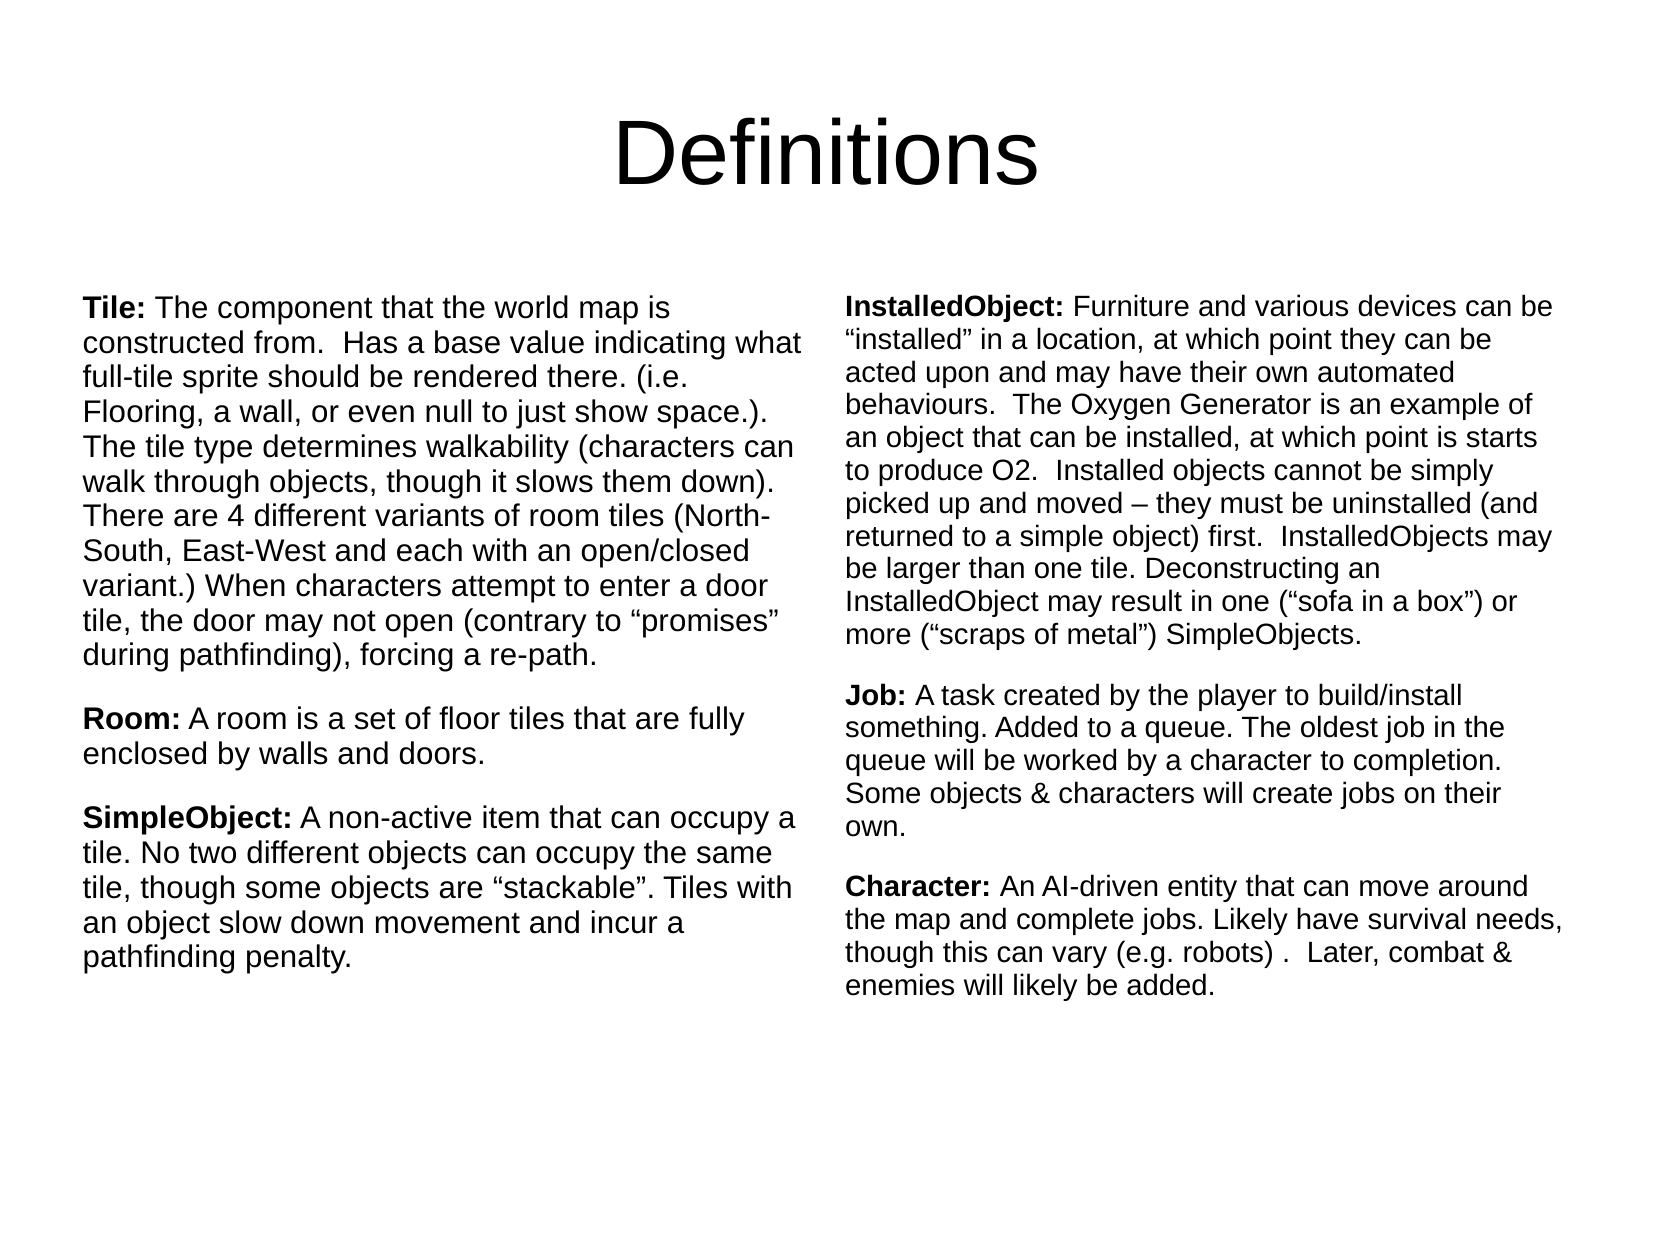

# Definitions
Tile: The component that the world map is constructed from. Has a base value indicating what full-tile sprite should be rendered there. (i.e. Flooring, a wall, or even null to just show space.). The tile type determines walkability (characters can walk through objects, though it slows them down). There are 4 different variants of room tiles (North-South, East-West and each with an open/closed variant.) When characters attempt to enter a door tile, the door may not open (contrary to “promises” during pathfinding), forcing a re-path.
Room: A room is a set of floor tiles that are fully enclosed by walls and doors.
SimpleObject: A non-active item that can occupy a tile. No two different objects can occupy the same tile, though some objects are “stackable”. Tiles with an object slow down movement and incur a pathfinding penalty.
InstalledObject: Furniture and various devices can be “installed” in a location, at which point they can be acted upon and may have their own automated behaviours. The Oxygen Generator is an example of an object that can be installed, at which point is starts to produce O2. Installed objects cannot be simply picked up and moved – they must be uninstalled (and returned to a simple object) first. InstalledObjects may be larger than one tile. Deconstructing an InstalledObject may result in one (“sofa in a box”) or more (“scraps of metal”) SimpleObjects.
Job: A task created by the player to build/install something. Added to a queue. The oldest job in the queue will be worked by a character to completion. Some objects & characters will create jobs on their own.
Character: An AI-driven entity that can move around the map and complete jobs. Likely have survival needs, though this can vary (e.g. robots) . Later, combat & enemies will likely be added.